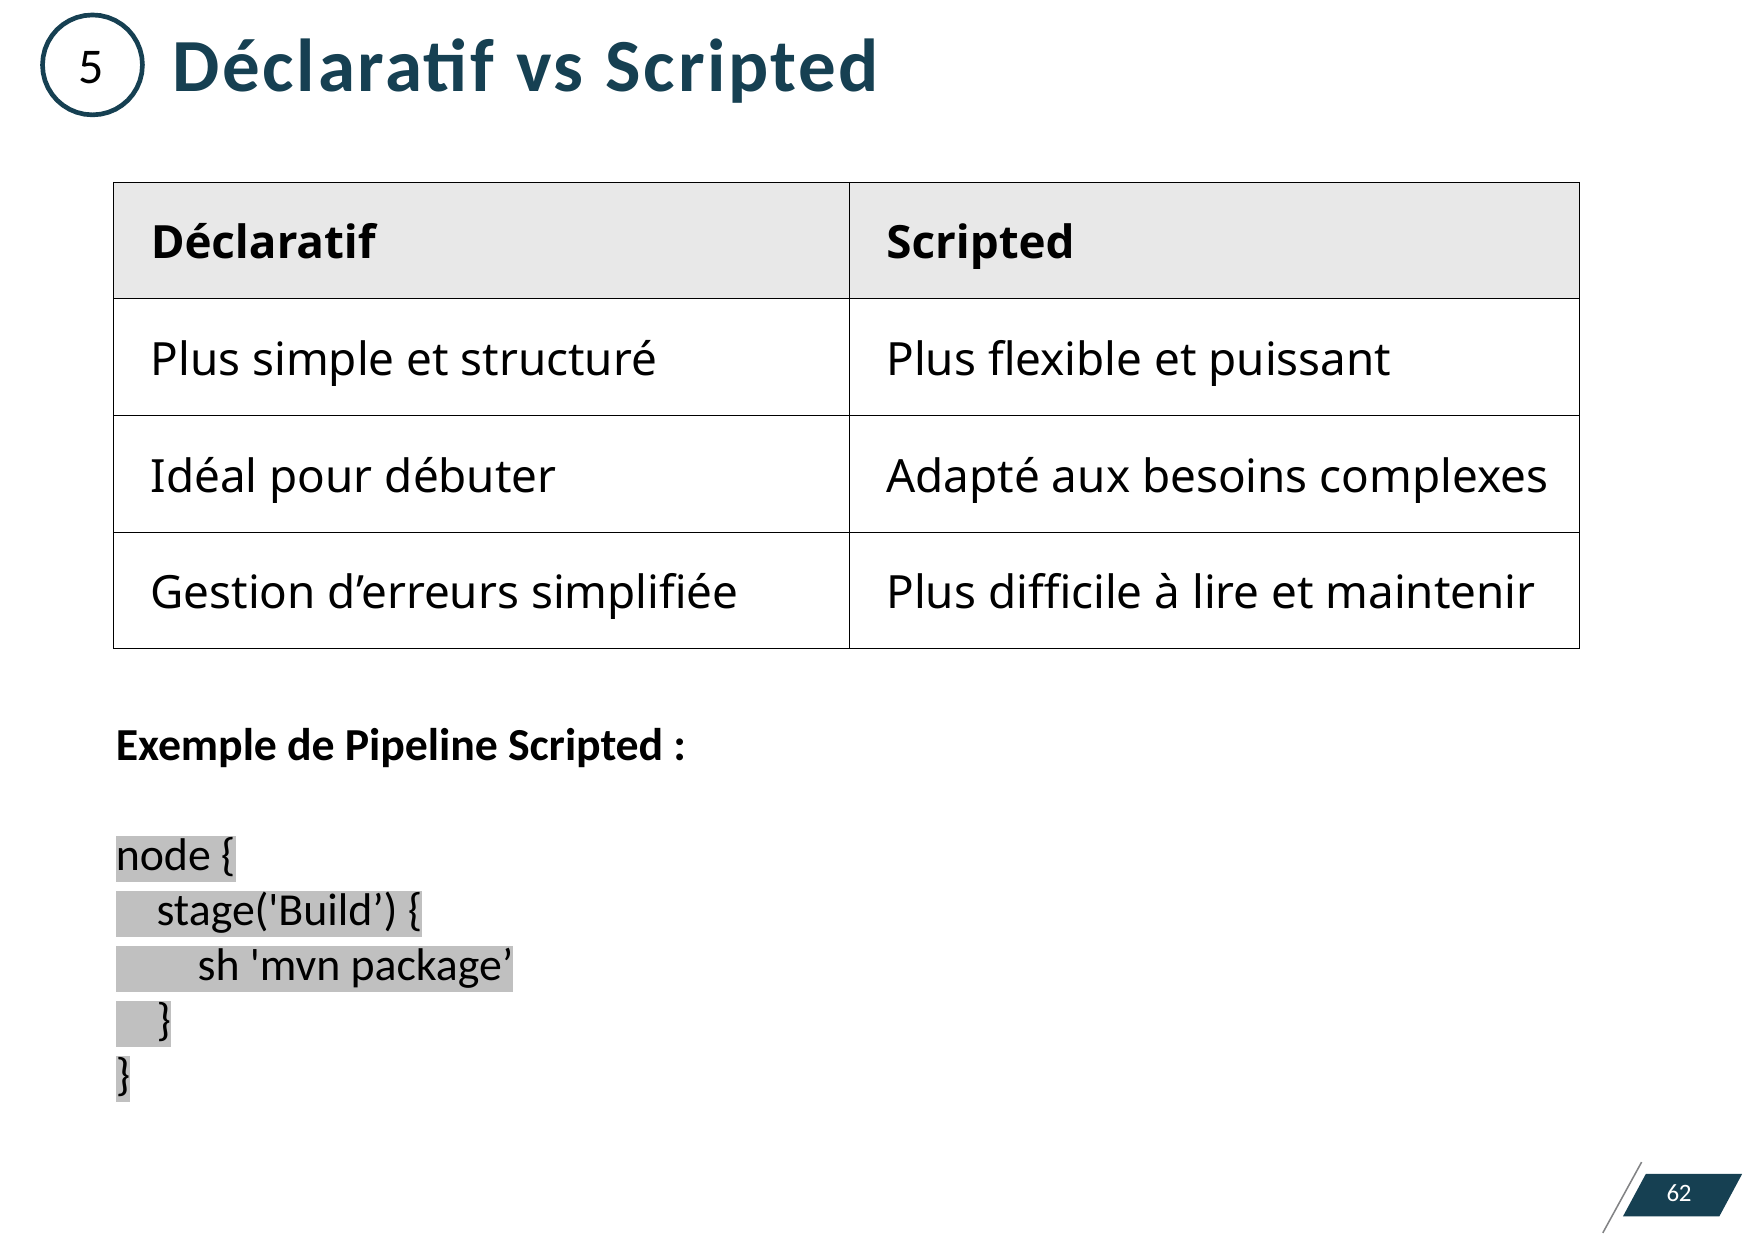

# Déclaratif vs Scripted
5
| Déclaratif | Scripted |
| --- | --- |
| Plus simple et structuré | Plus flexible et puissant |
| Idéal pour débuter | Adapté aux besoins complexes |
| Gestion d’erreurs simplifiée | Plus difficile à lire et maintenir |
Exemple de Pipeline Scripted :
node {
 stage('Build’) {
 sh 'mvn package’
 }
}
62